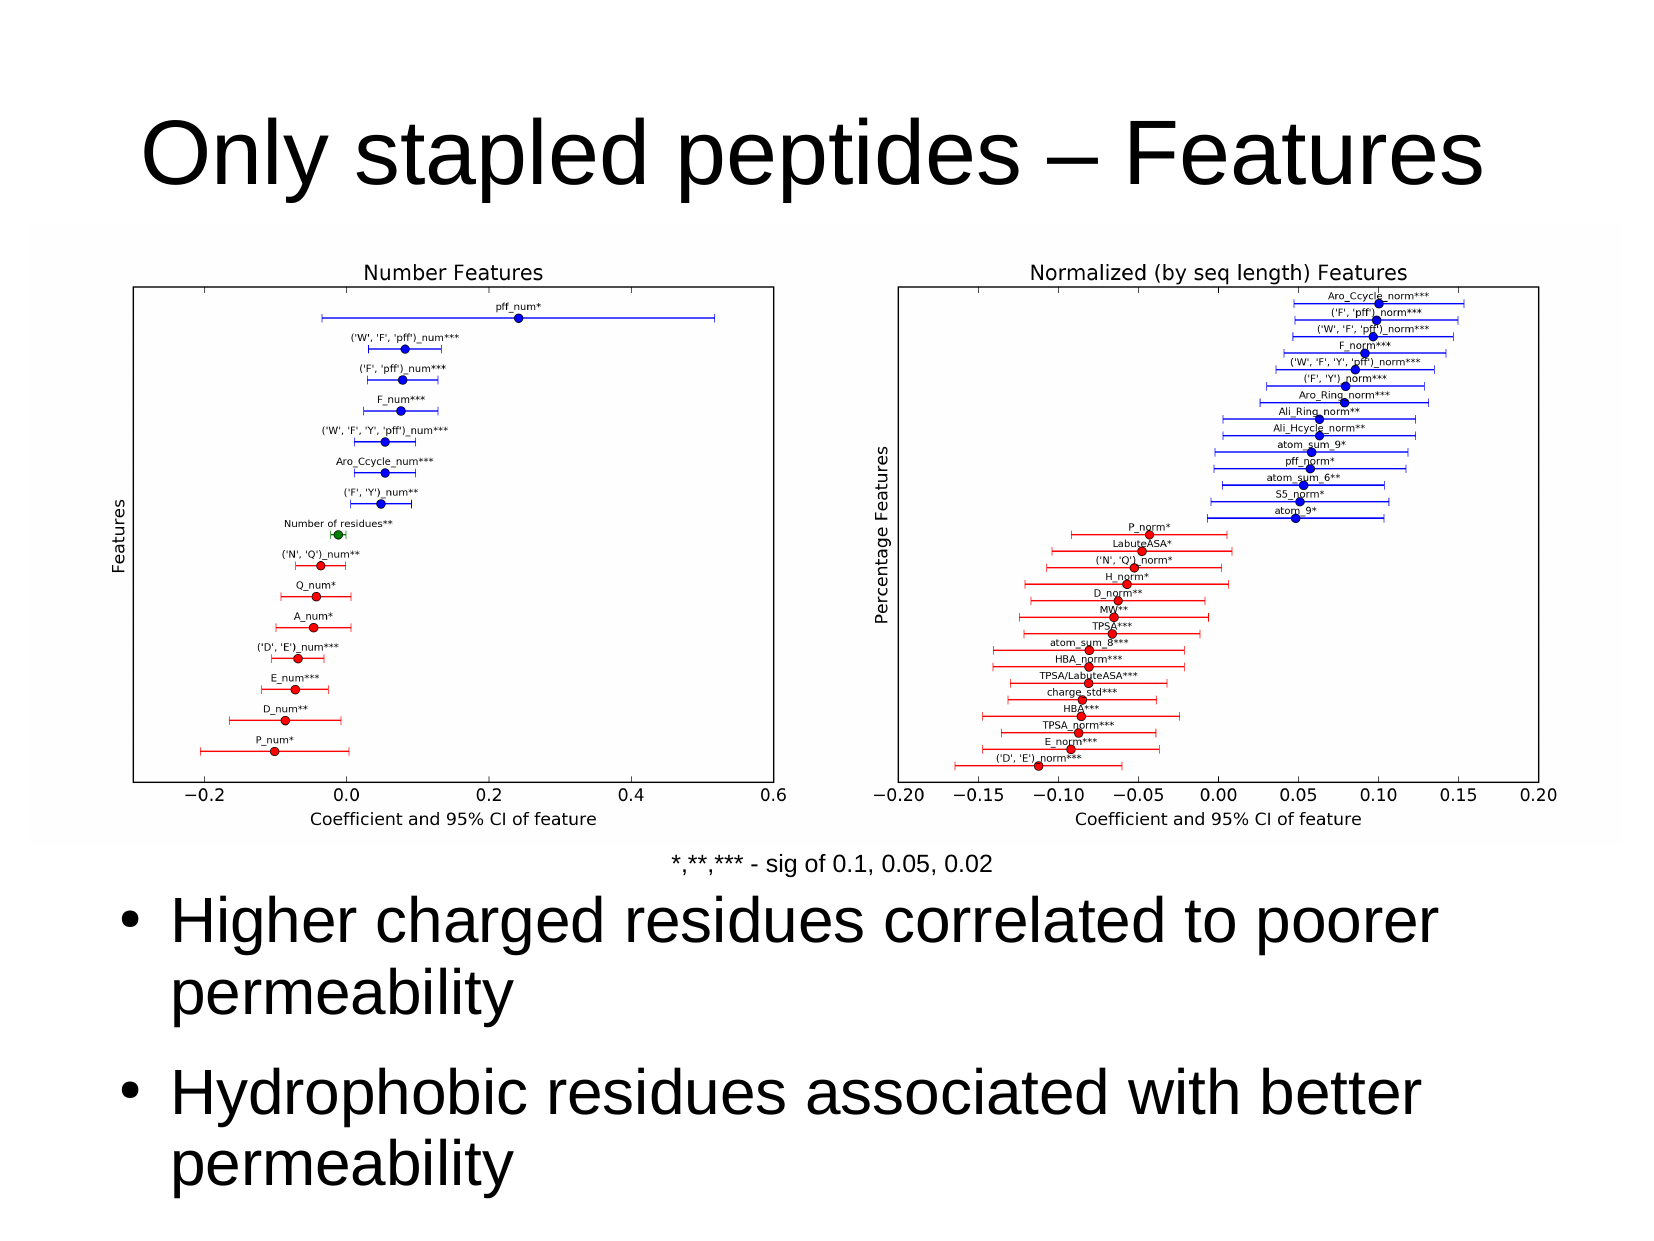

'F', 'Y')_normSA 0.0705 0.105
('F', 'Y')_norm 0.0793 0.124
('F', 'Y')_num 0.0479 0.064
('F', 'pff')_normSA 0.0949 0.161
('F', 'pff')_norm 0.0987 0.170
('F', 'pff')_num 0.0784 0.120
('W', 'F', 'Y', 'pff')_normSA 0.0778 0.121
('W', 'F', 'Y', 'pff')_norm 0.0853 0.140
('W', 'F', 'Y', 'pff')_num 0.0536 0.078
('W', 'F', 'pff')_normSA 0.0905 0.153
('W', 'F', 'pff')_norm 0.0965 0.169
('W', 'F', 'pff')_num 0.0815 0.121
FITC_normSA 0.0583 0.059
FITC_norm 0.0757 0.091
F_normSA 0.0855 0.138
F_norm 0.0914 0.151
F_num 0.0761 0.104
norm_Ali_Hcycle 0.0630 0.056
norm_Ali_Ring 0.0630 0.056
norm_Aro_Ccycle 0.1001 0.163
norm_Aro_Ring 0.0787 0.109
num_Aro_Ccycle 0.0536 0.078
num_Aro_Ring 0.0314 0.031
# Only stapled peptides – Features
*,**,*** - sig of 0.1, 0.05, 0.02
Higher charged residues correlated to poorer permeability
Hydrophobic residues associated with better permeability